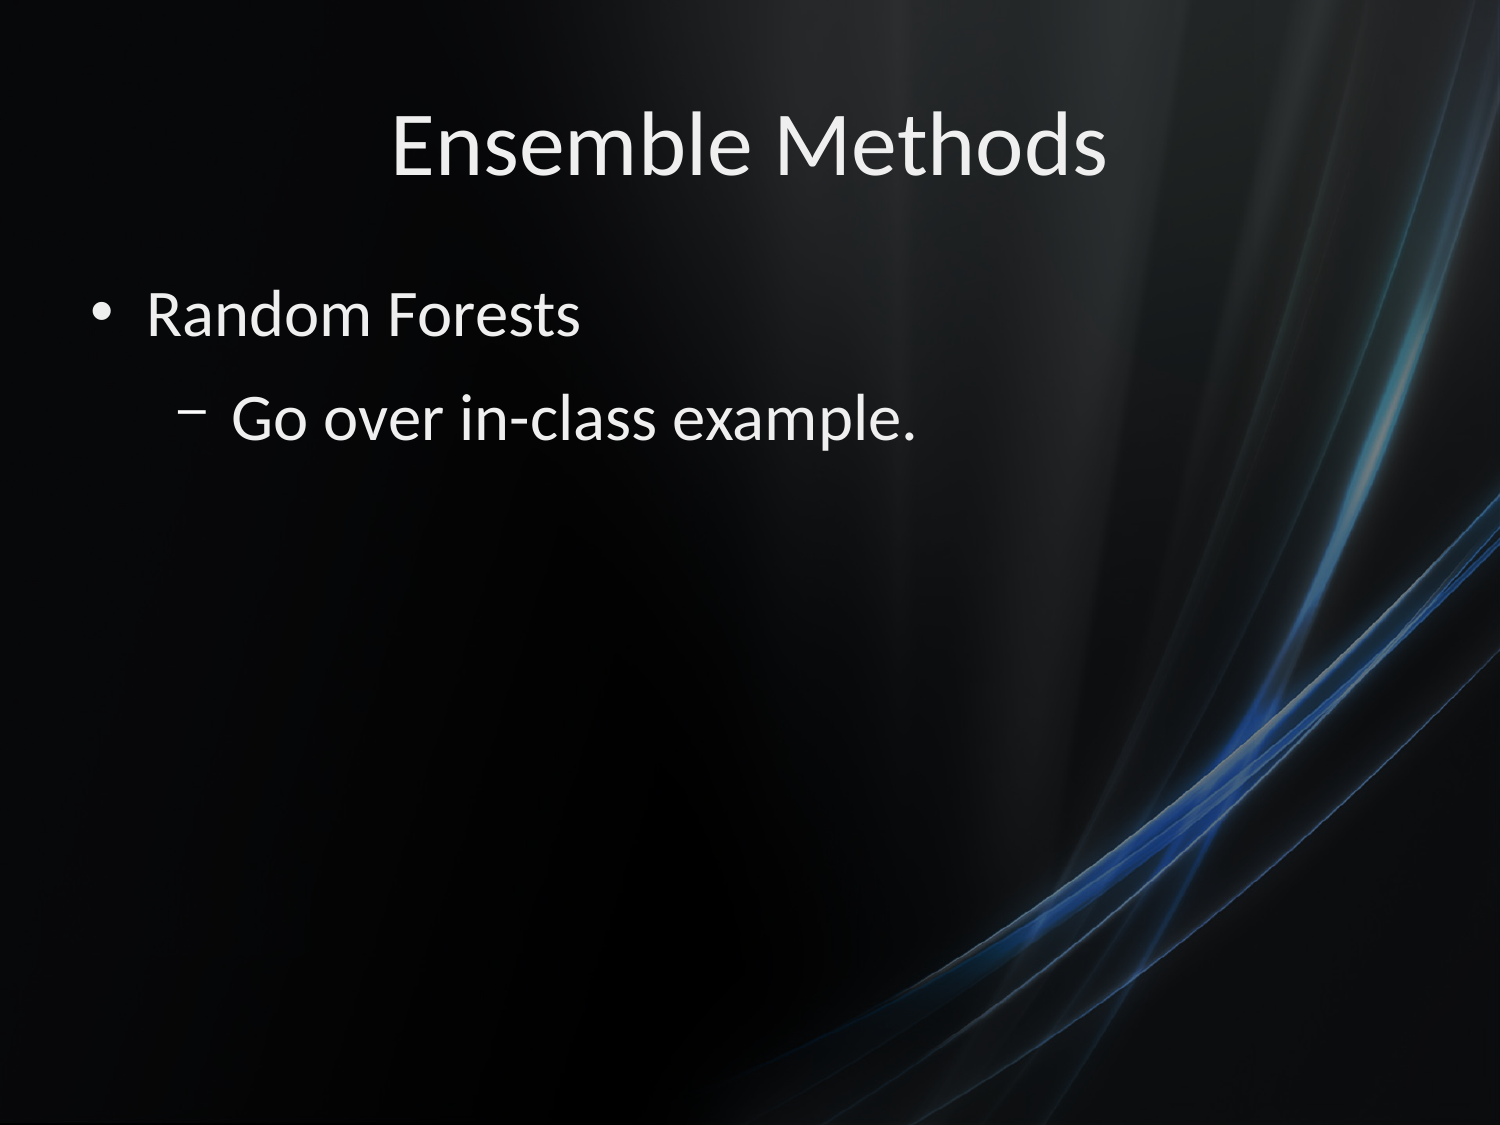

# Ensemble Methods
Random Forests
Go over in-class example.